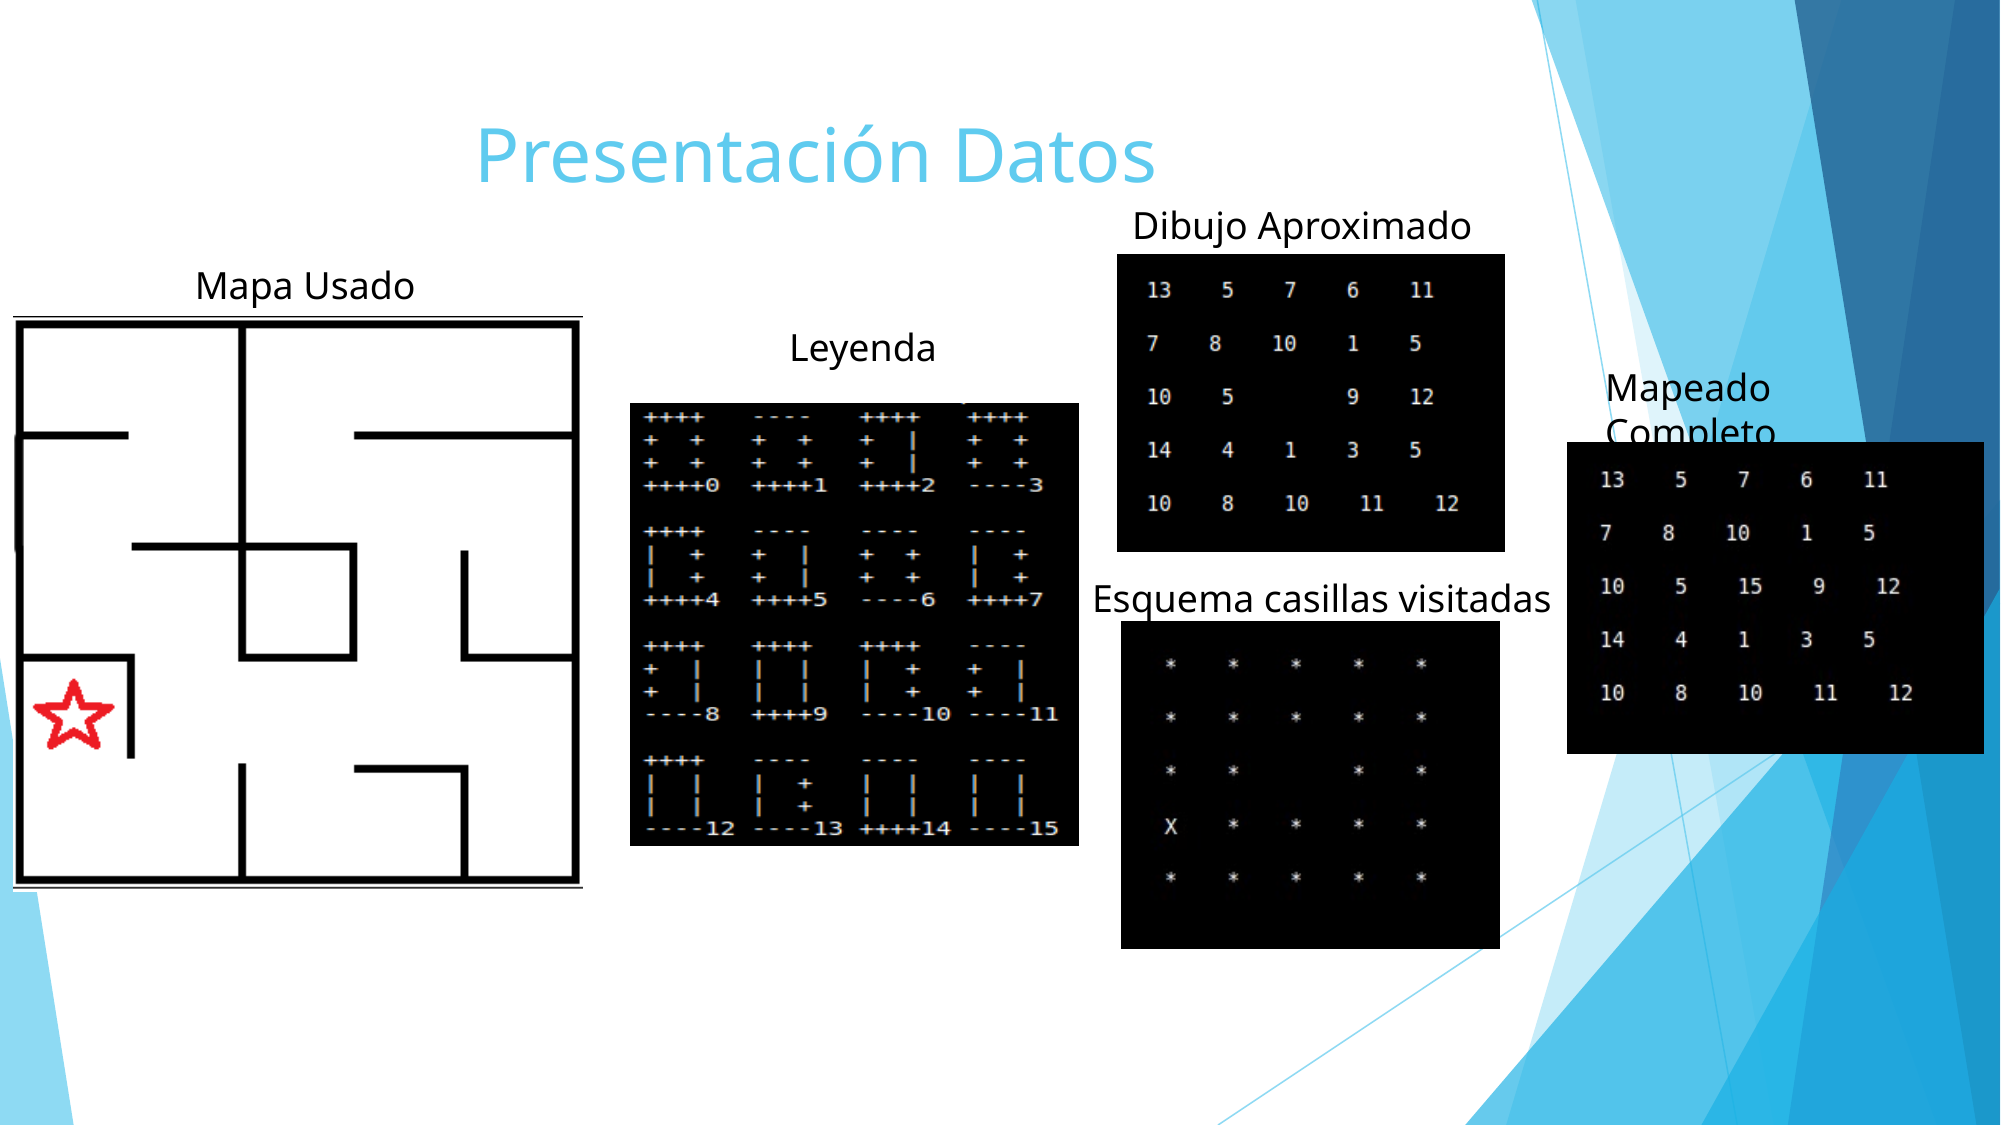

# Presentación Datos
Dibujo Aproximado
Mapa Usado
Leyenda
Mapeado Completo
Esquema casillas visitadas